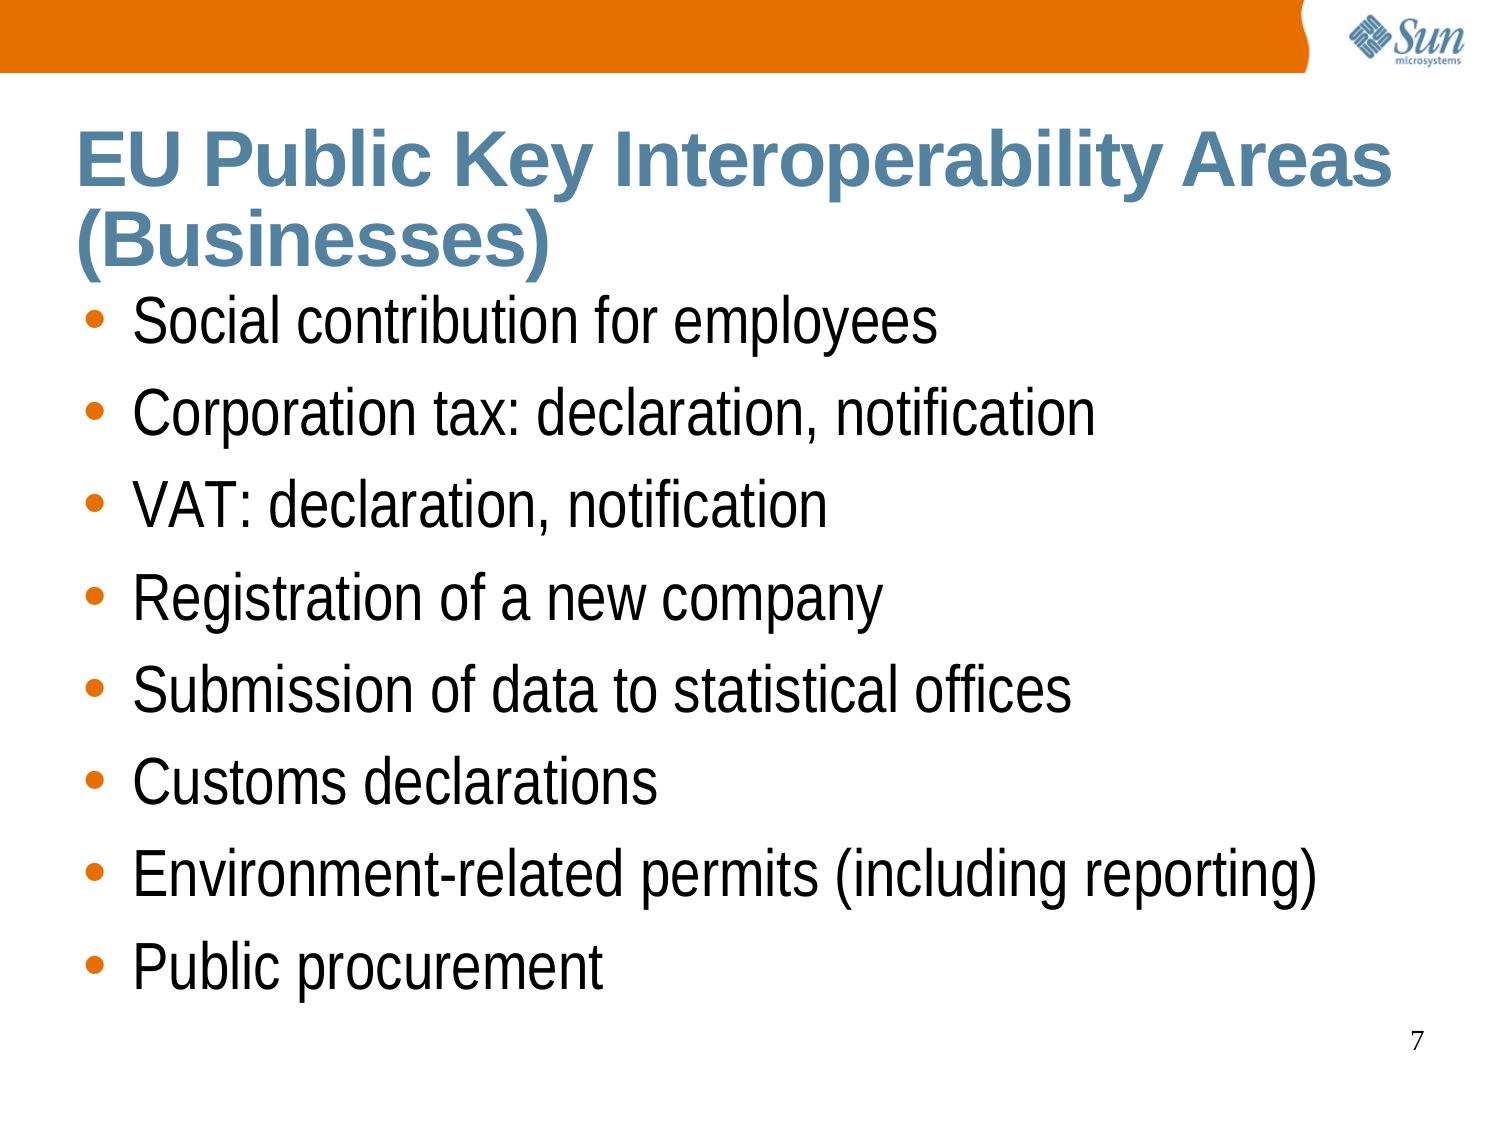

# EU Public Key Interoperability Areas (Businesses)
Social contribution for employees
Corporation tax: declaration, notification
VAT: declaration, notification
Registration of a new company
Submission of data to statistical offices
Customs declarations
Environment-related permits (including reporting)
Public procurement
7